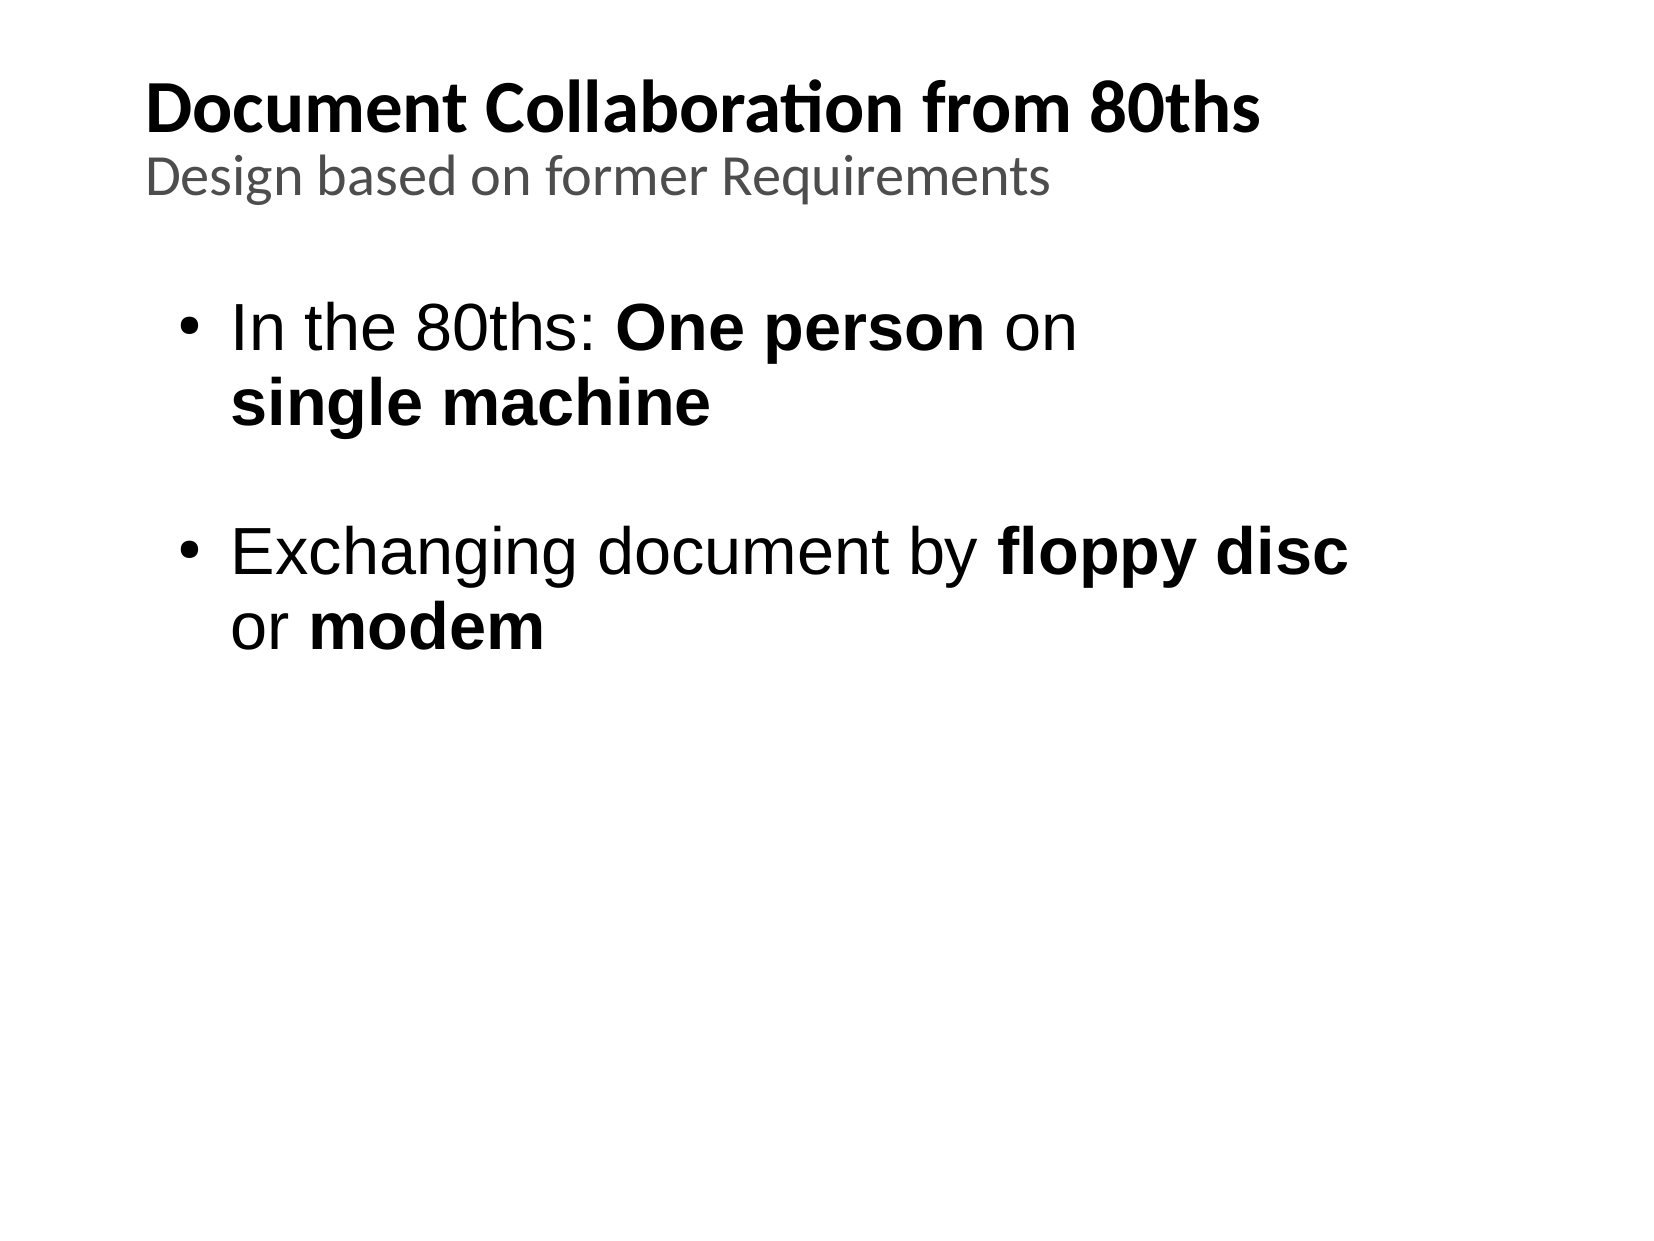

# Document Collaboration from 80ths Design based on former Requirements
In the 80ths: One person on
single machine
Exchanging document by floppy disc or modem